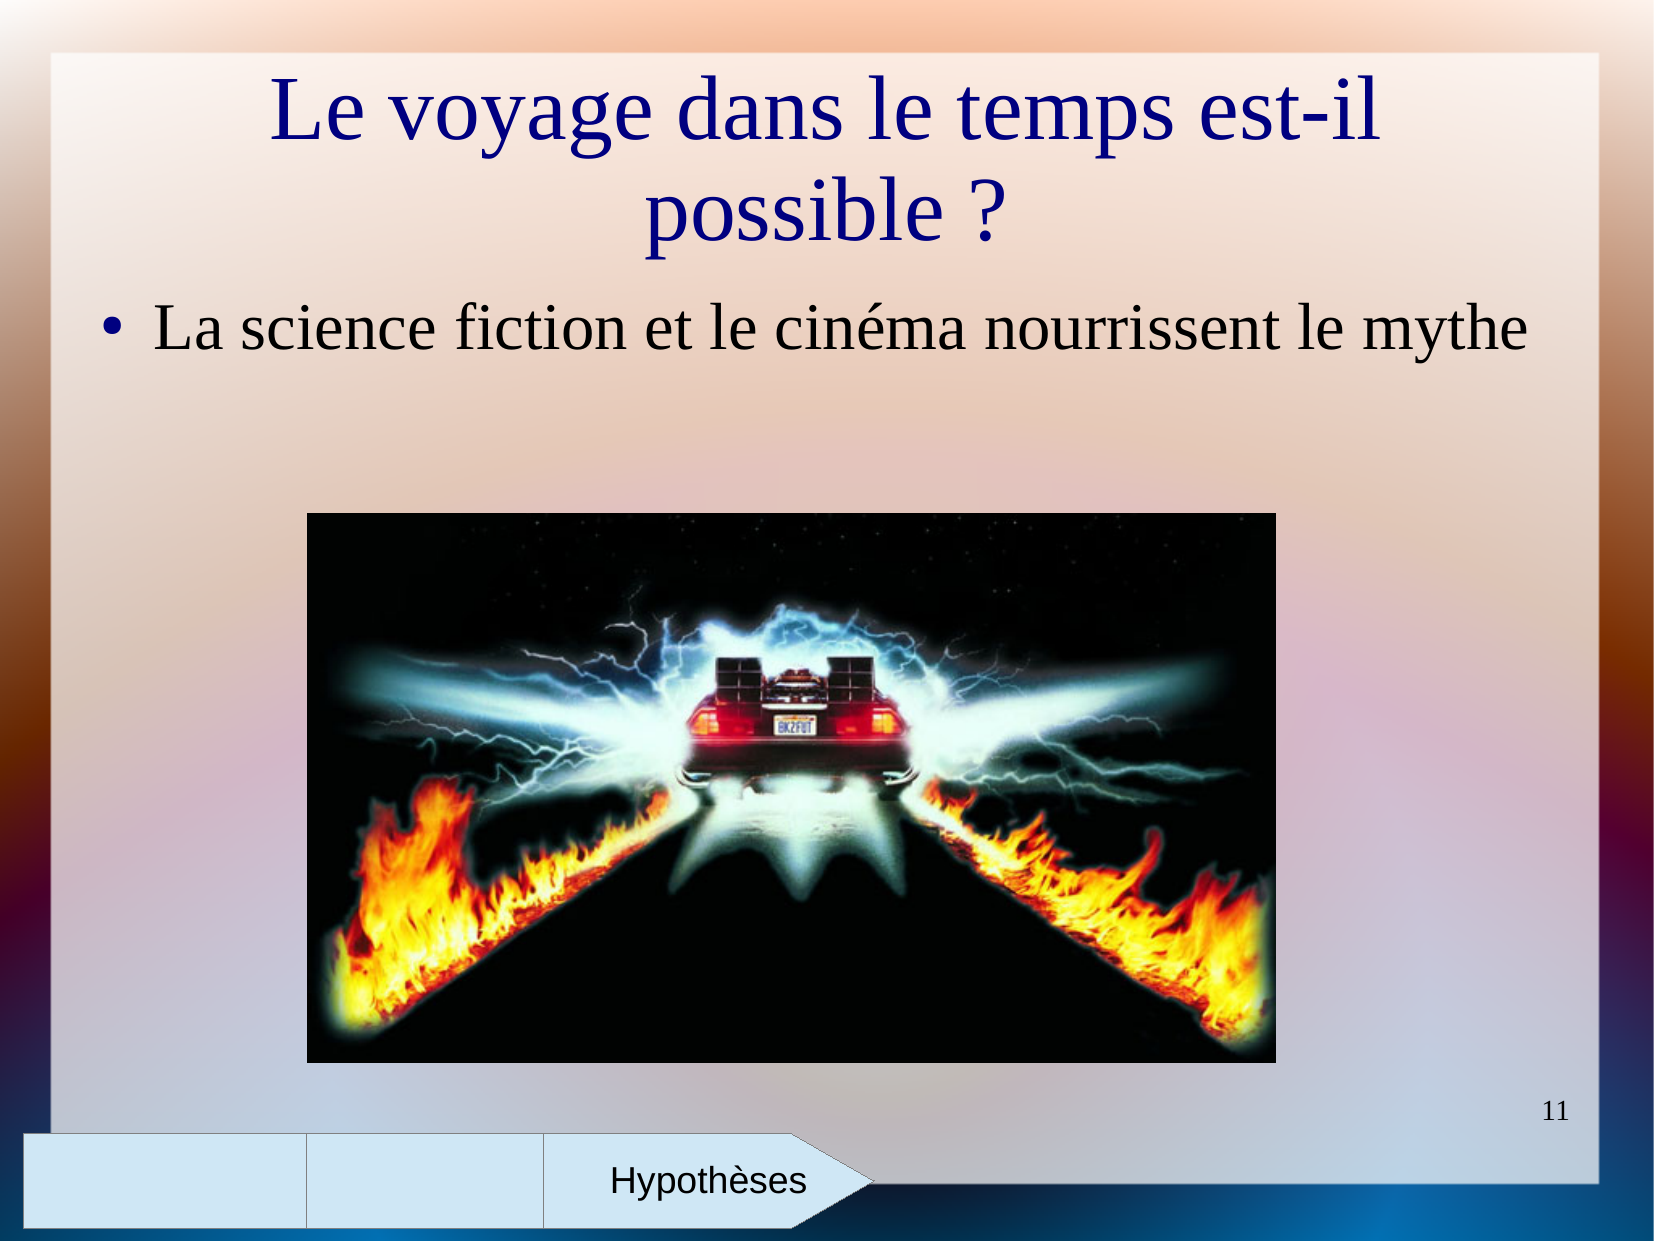

# Le voyage dans le temps est-il possible ?
La science fiction et le cinéma nourrissent le mythe
11
Hypothèses